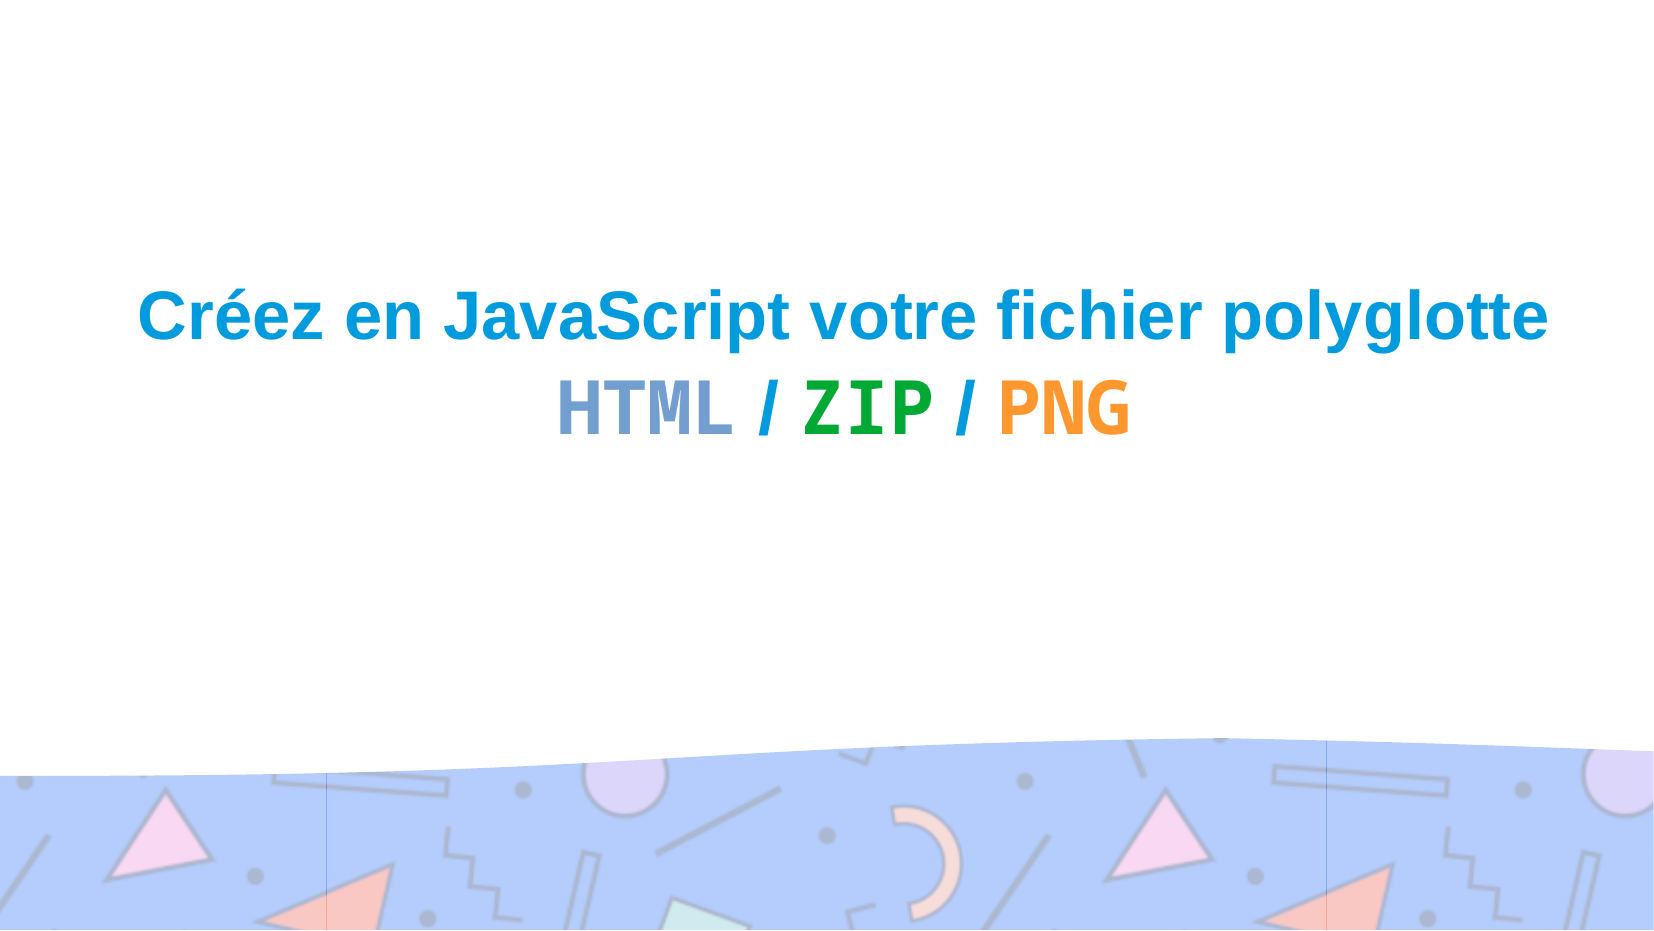

# Créez en JavaScript votre fichier polyglotte HTML / ZIP / PNG